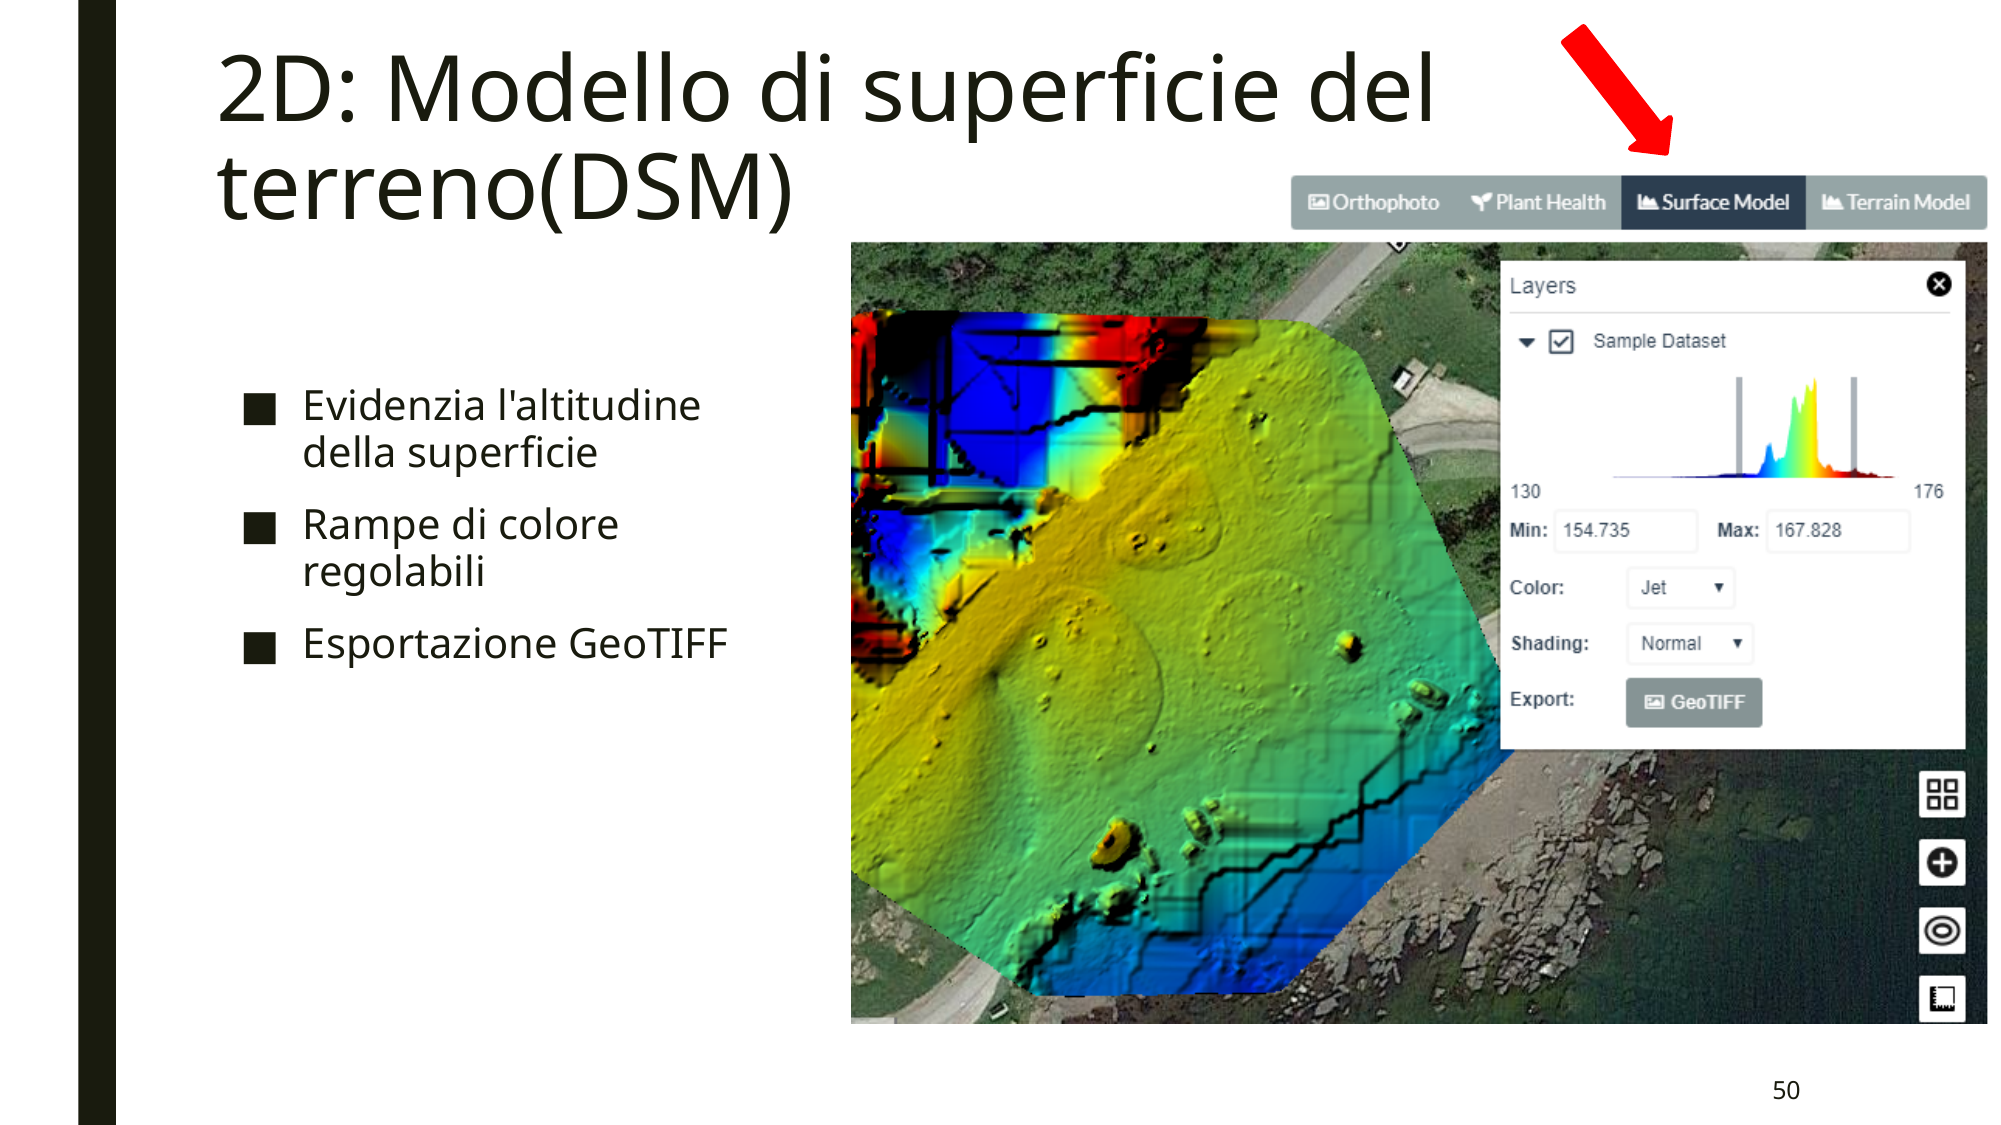

# 2D: Modello di superficie del terreno(DSM)
Evidenzia l'altitudine della superficie
Rampe di colore regolabili
Esportazione GeoTIFF